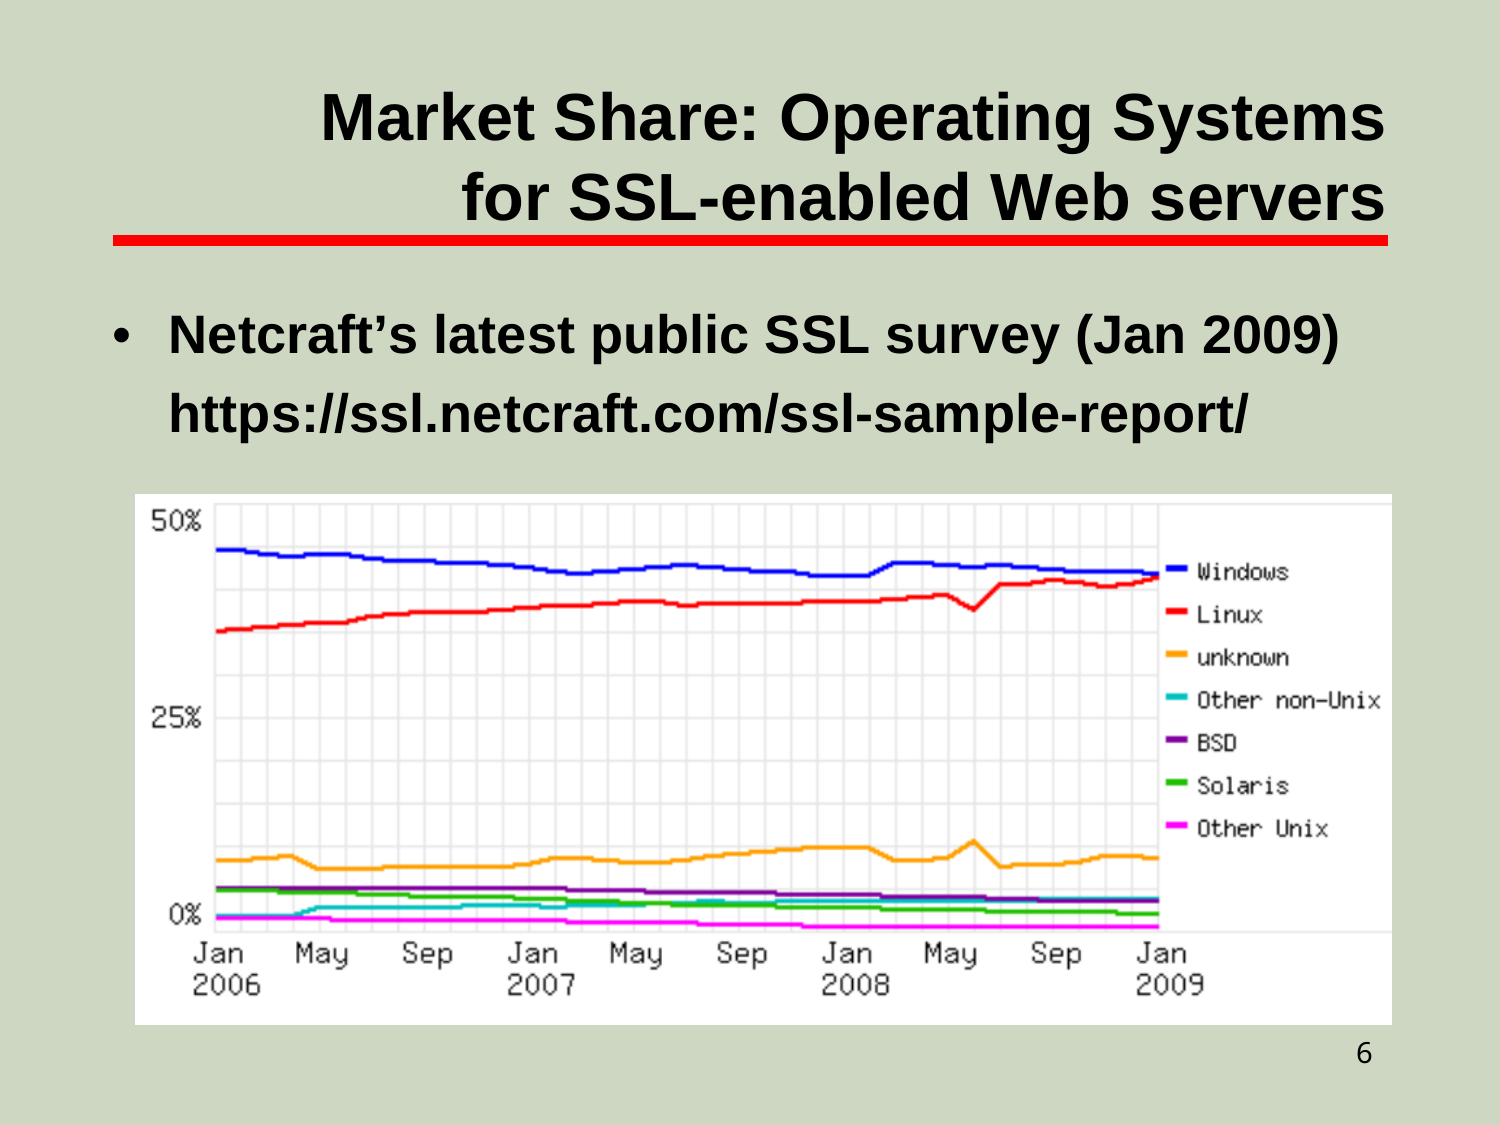

# Market Share: Operating Systems for SSL-enabled Web servers
Netcraft’s latest public SSL survey (Jan 2009)
https://ssl.netcraft.com/ssl-sample-report/